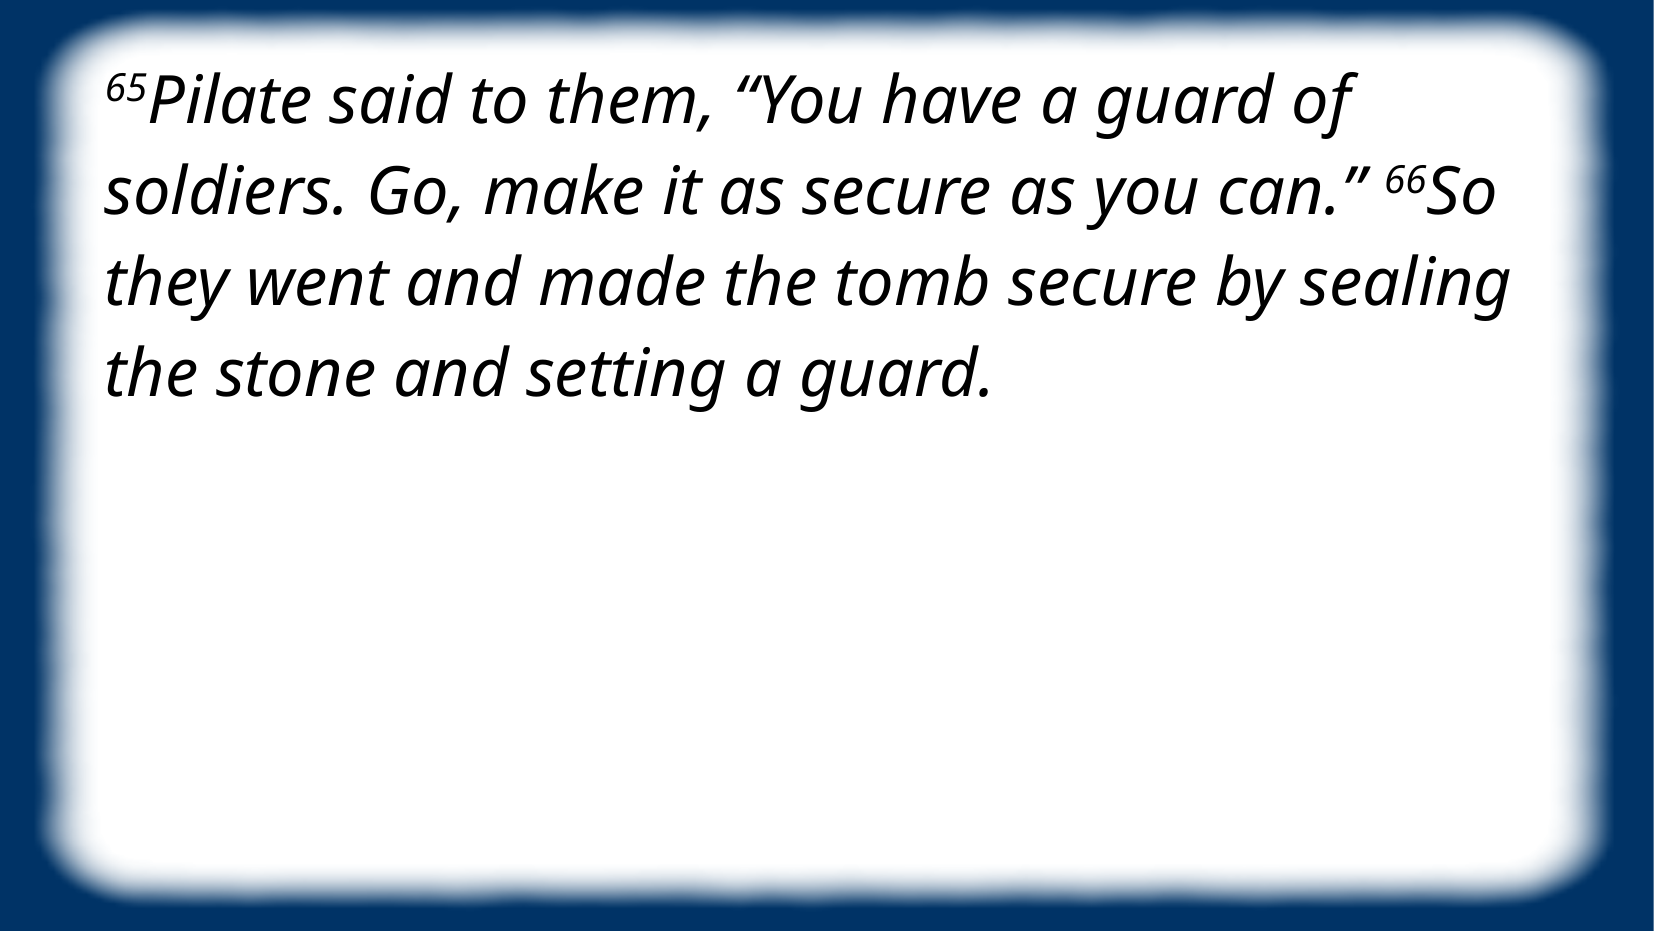

65Pilate said to them, “You have a guard of soldiers. Go, make it as secure as you can.” 66So they went and made the tomb secure by sealing the stone and setting a guard.